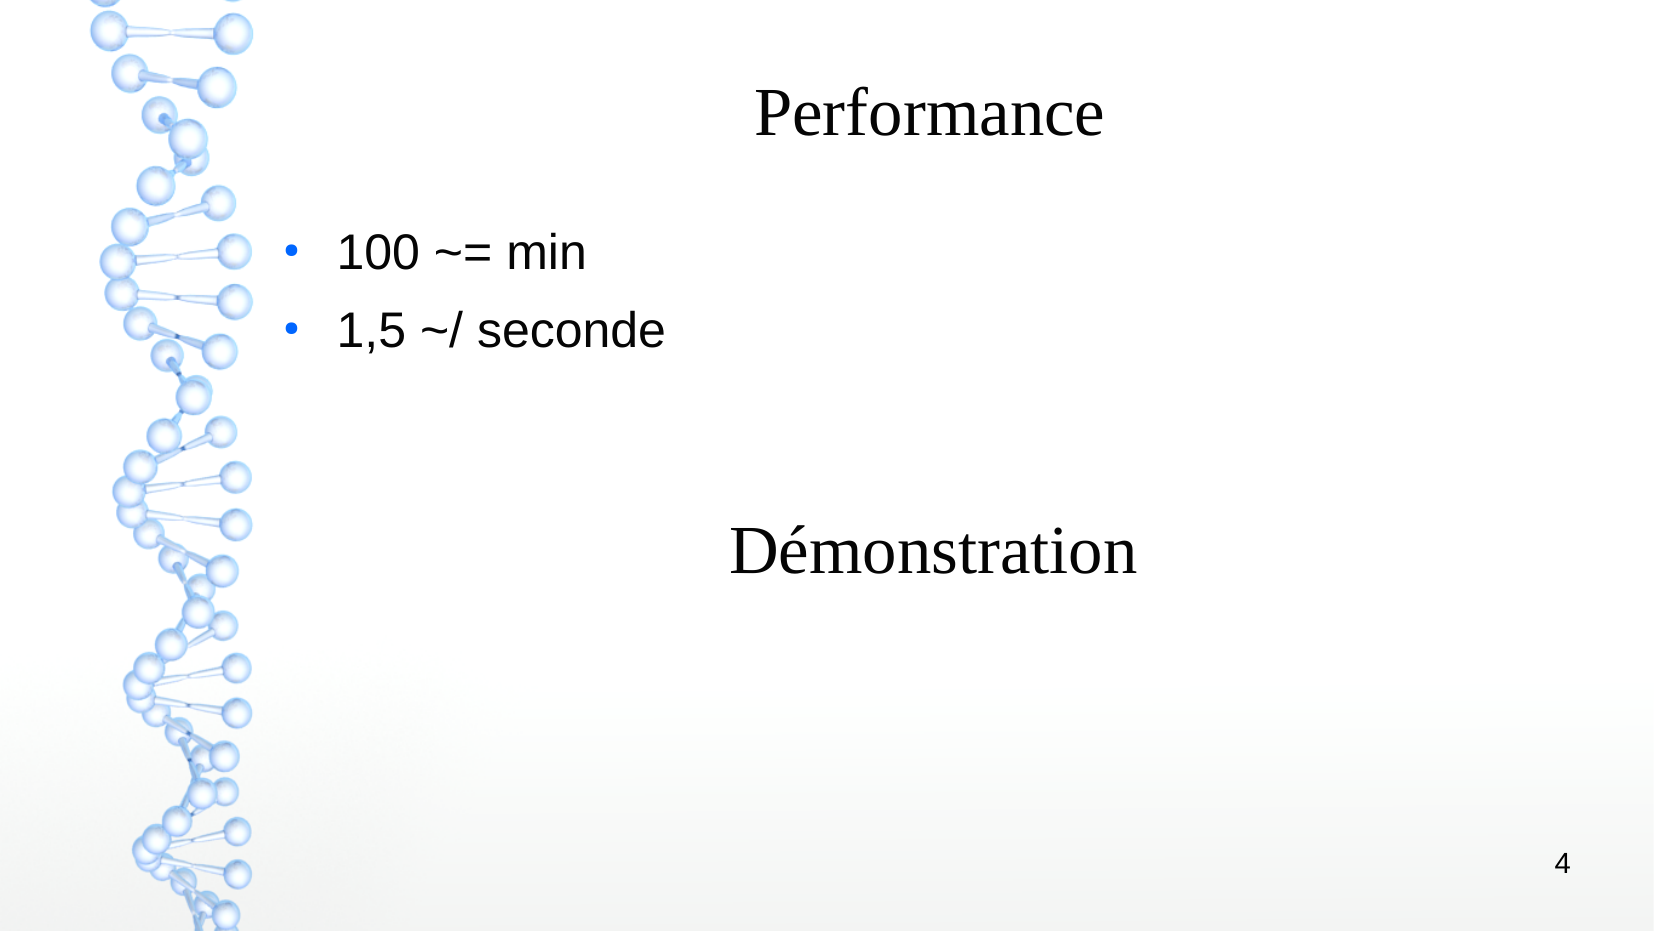

# Performance
100 ~= min
1,5 ~/ seconde
Démonstration
4